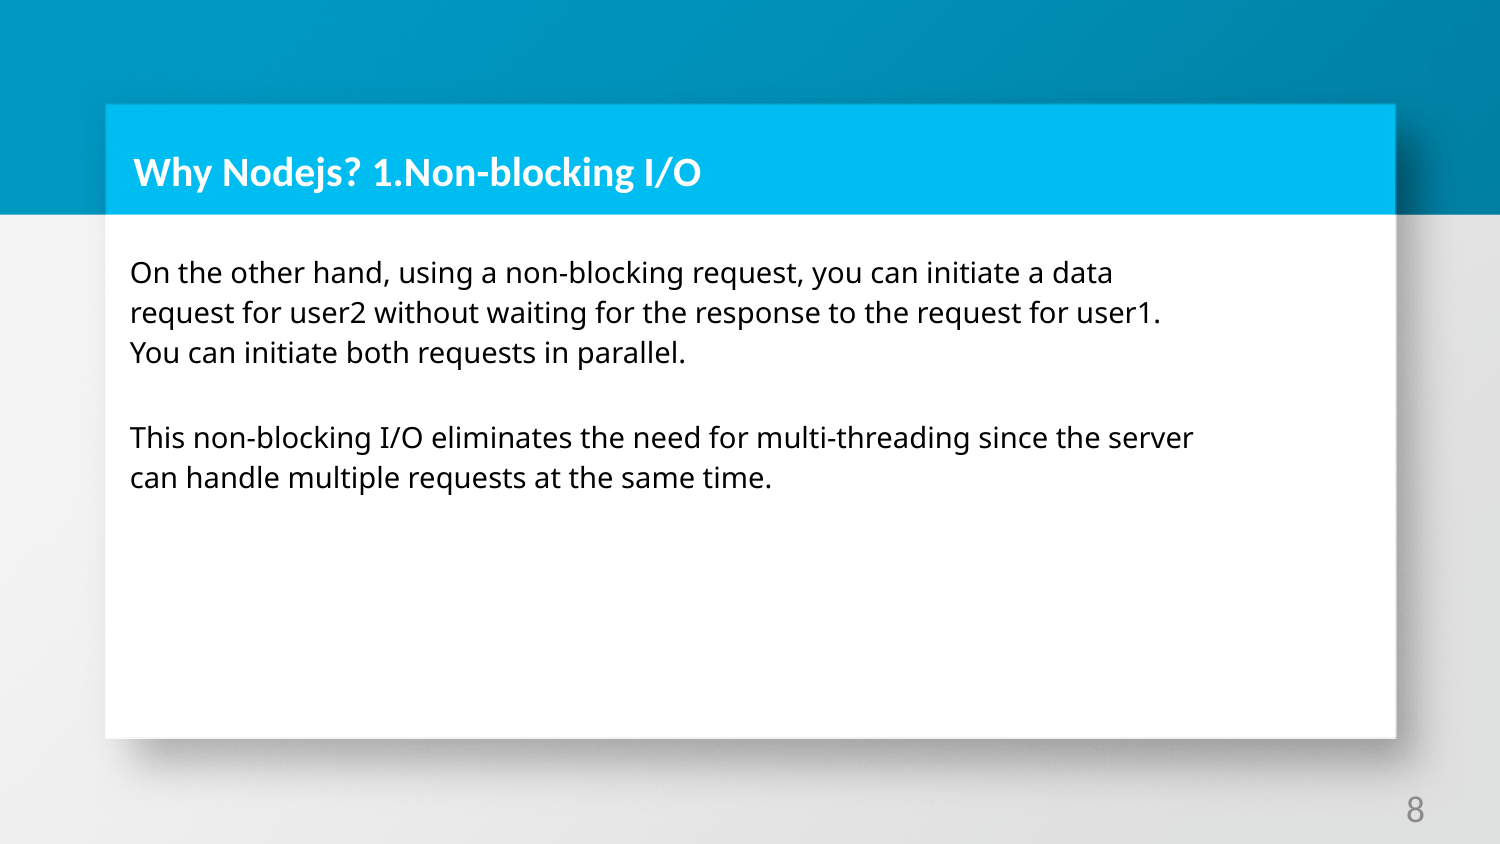

# Why Nodejs? 1.Non-blocking I/O
On the other hand, using a non-blocking request, you can initiate a data request for user2 without waiting for the response to the request for user1. You can initiate both requests in parallel.
This non-blocking I/O eliminates the need for multi-threading since the server can handle multiple requests at the same time.
Naveed Rana
8